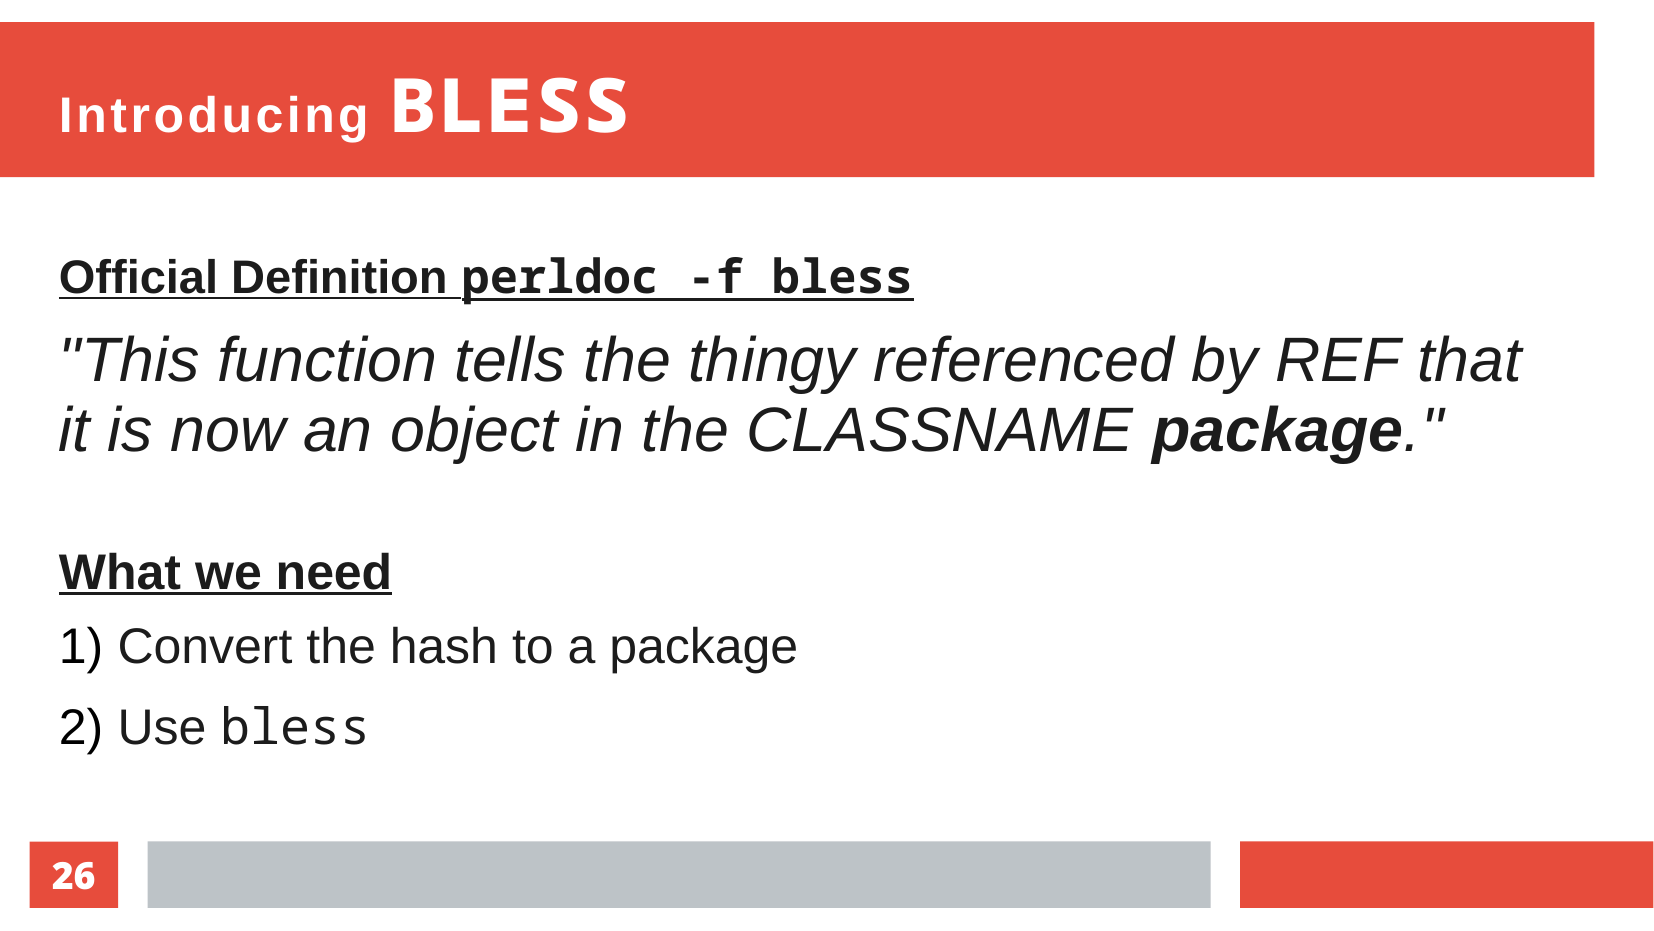

# Introducing BLESS
Official Definition perldoc -f bless
"This function tells the thingy referenced by REF that it is now an object in the CLASSNAME package."
What we need
 Convert the hash to a package
 Use bless
26